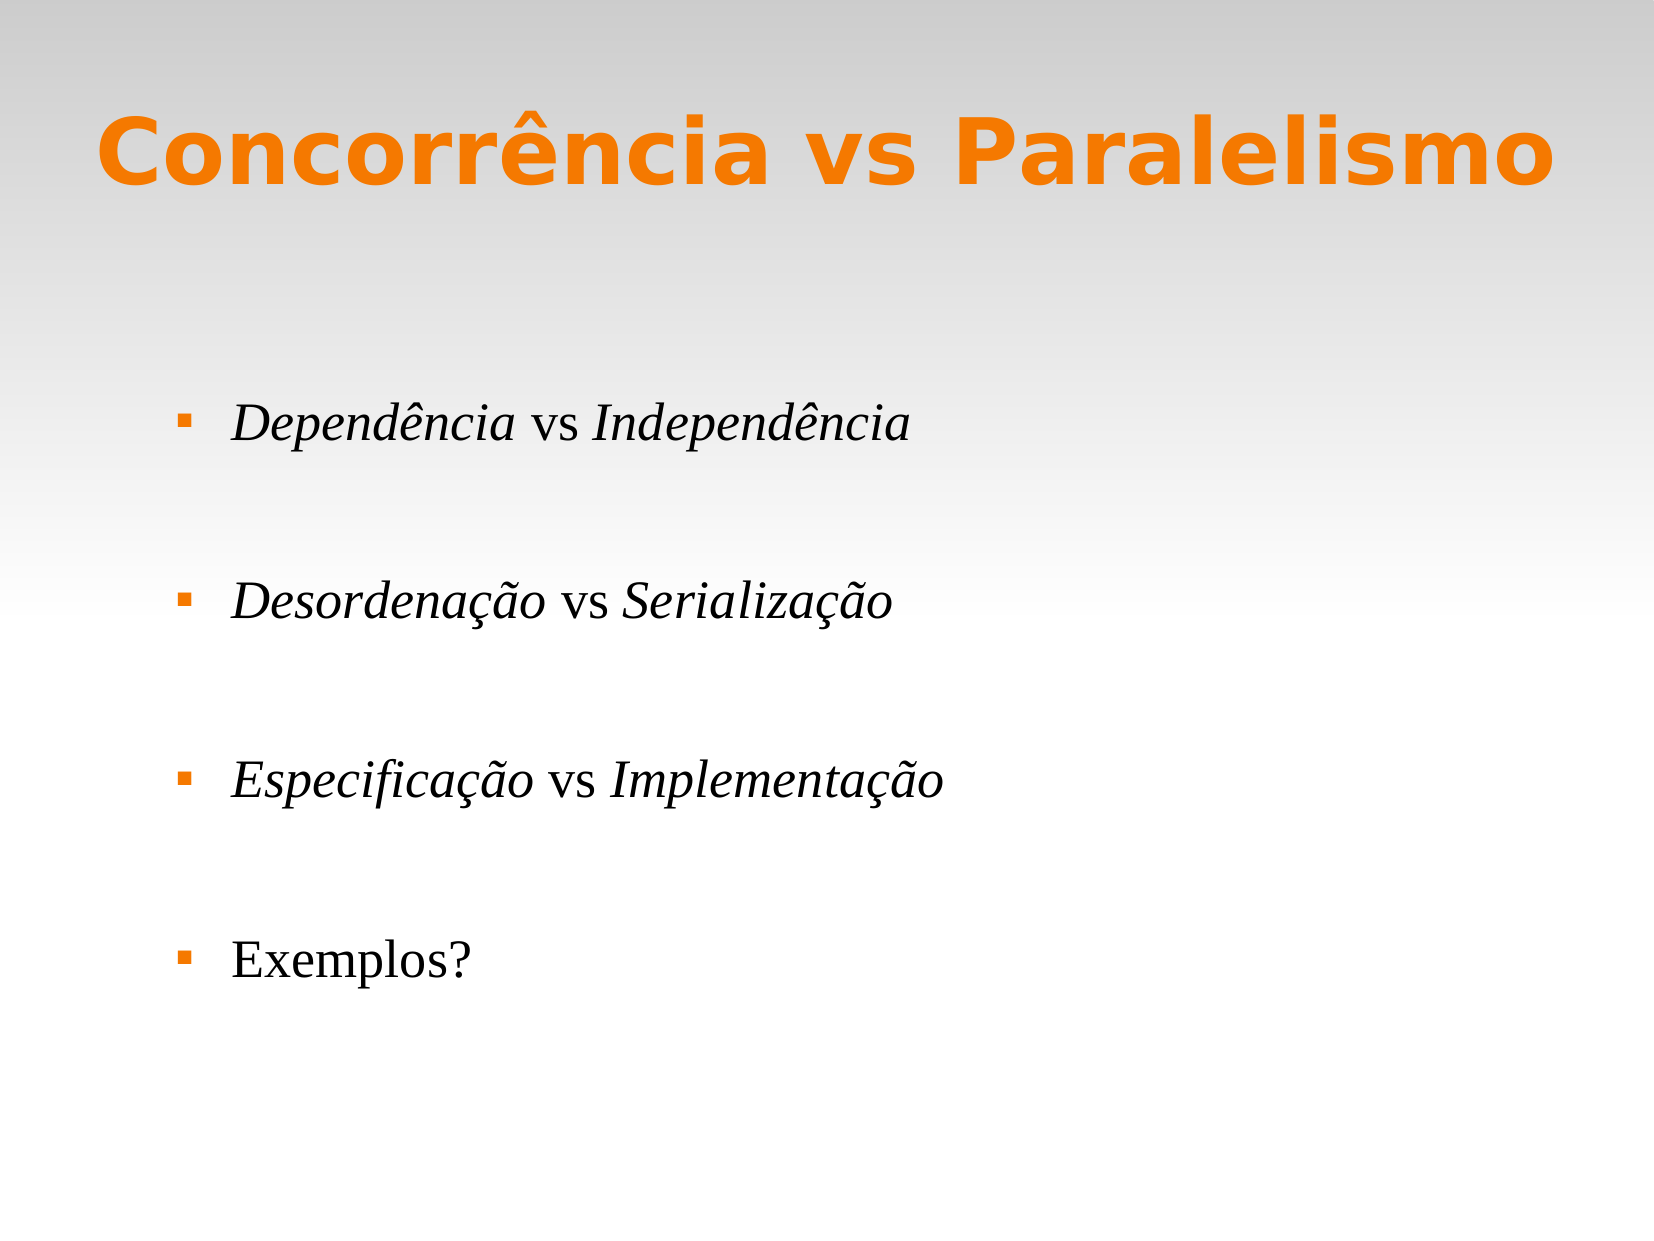

# Concorrência vs Paralelismo
Dependência vs Independência
Desordenação vs Serialização
Especificação vs Implementação
Exemplos?